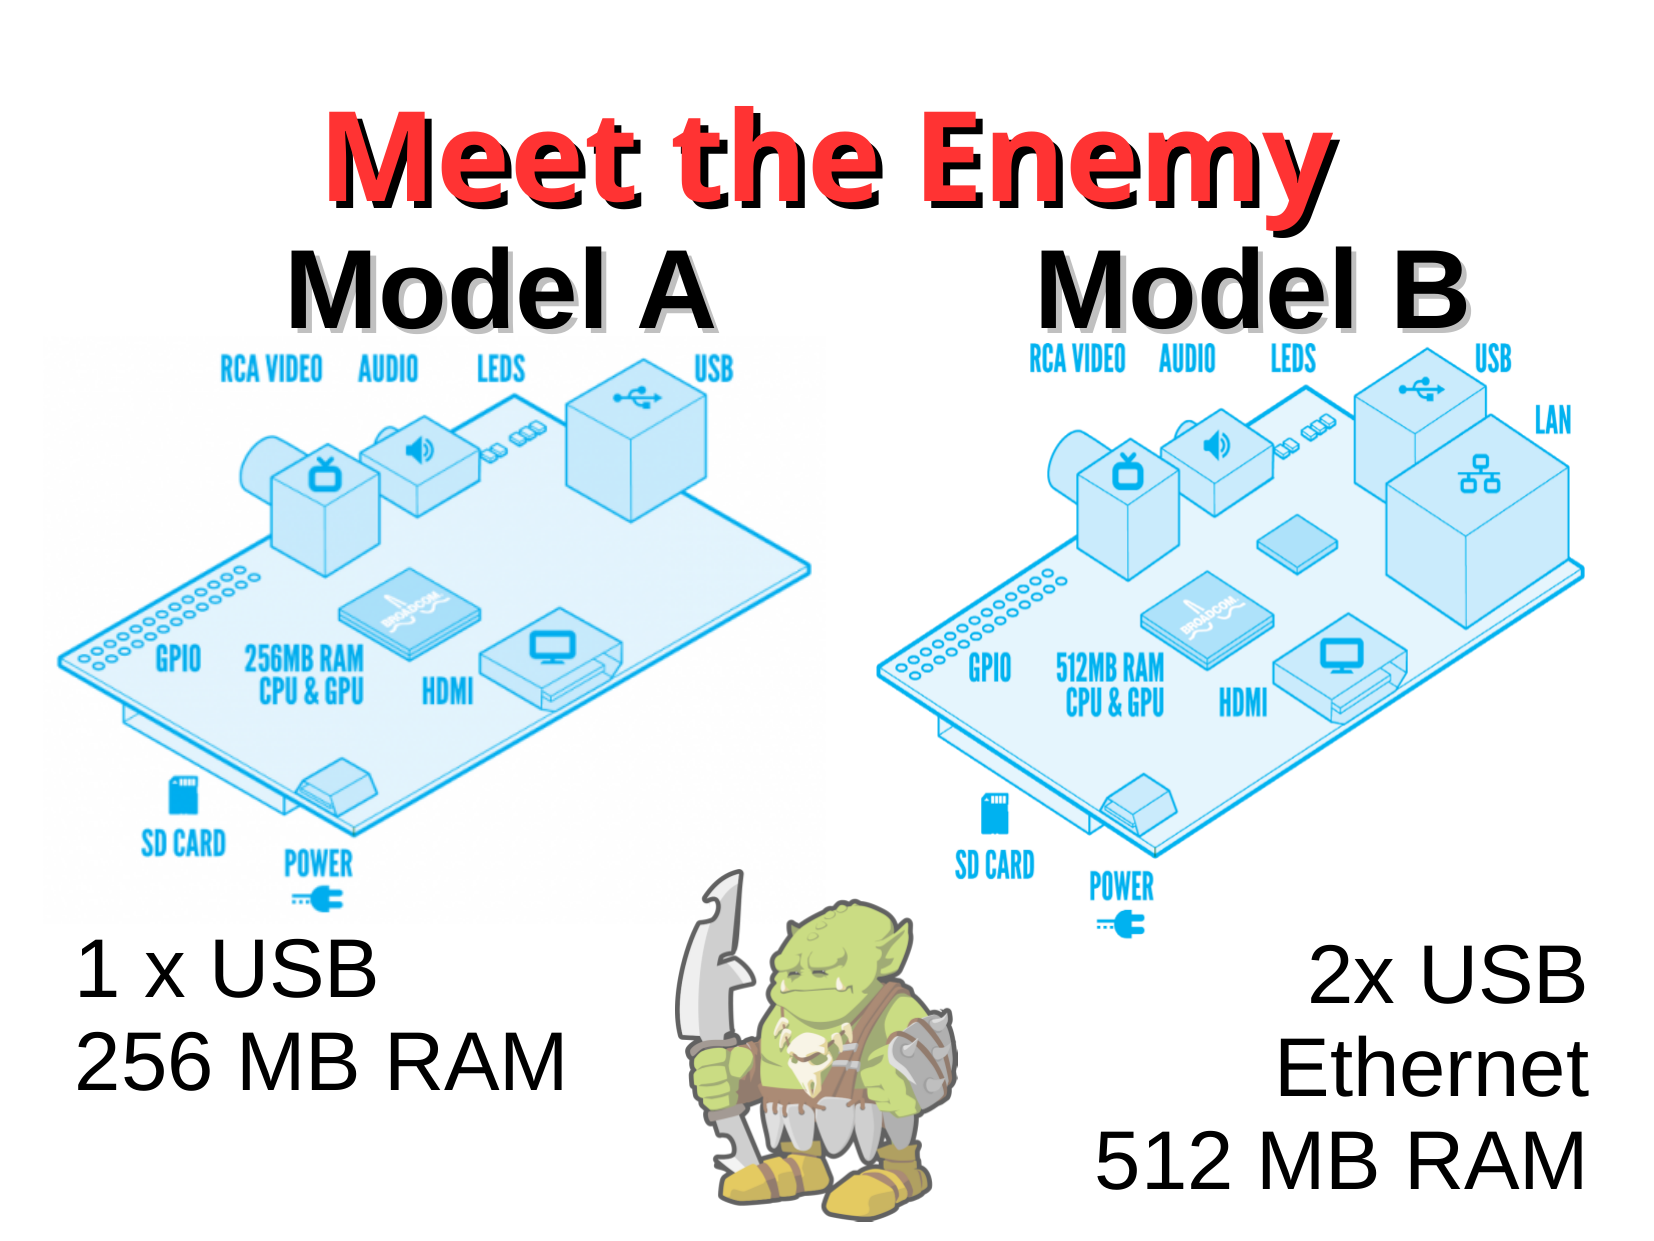

# Meet the Enemy
Model A
Model B
1 x USB
256 MB RAM
2x USB
Ethernet
512 MB RAM